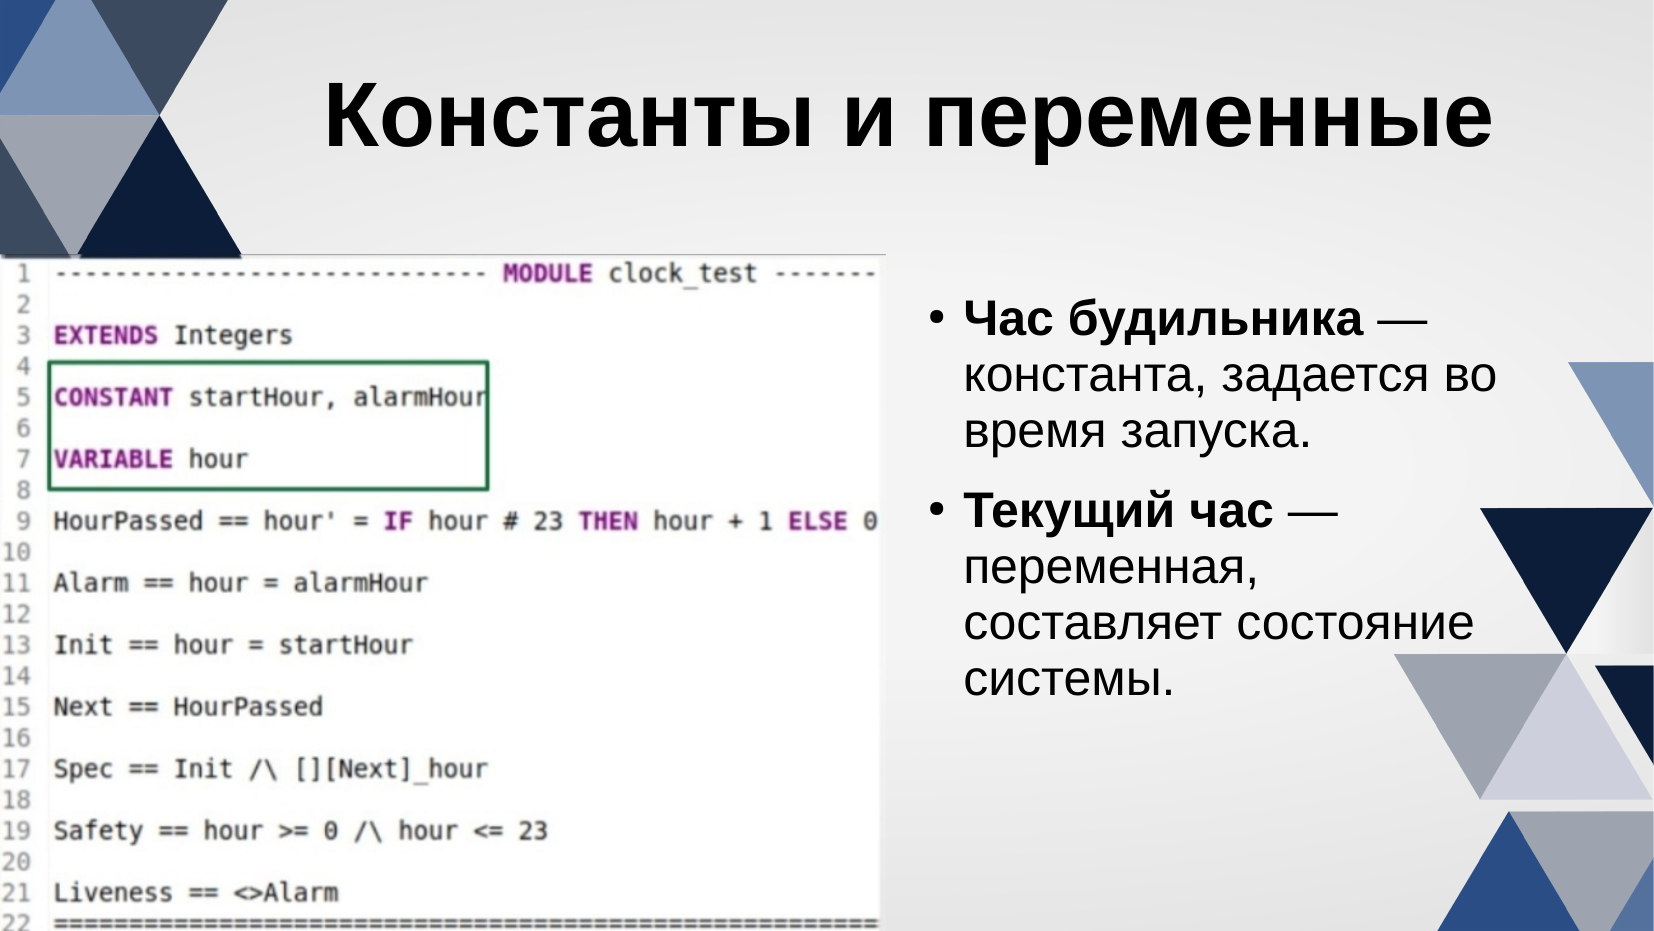

# Константы и переменные
Час будильника — константа, задается во время запуска.
Текущий час — переменная, составляет состояние системы.